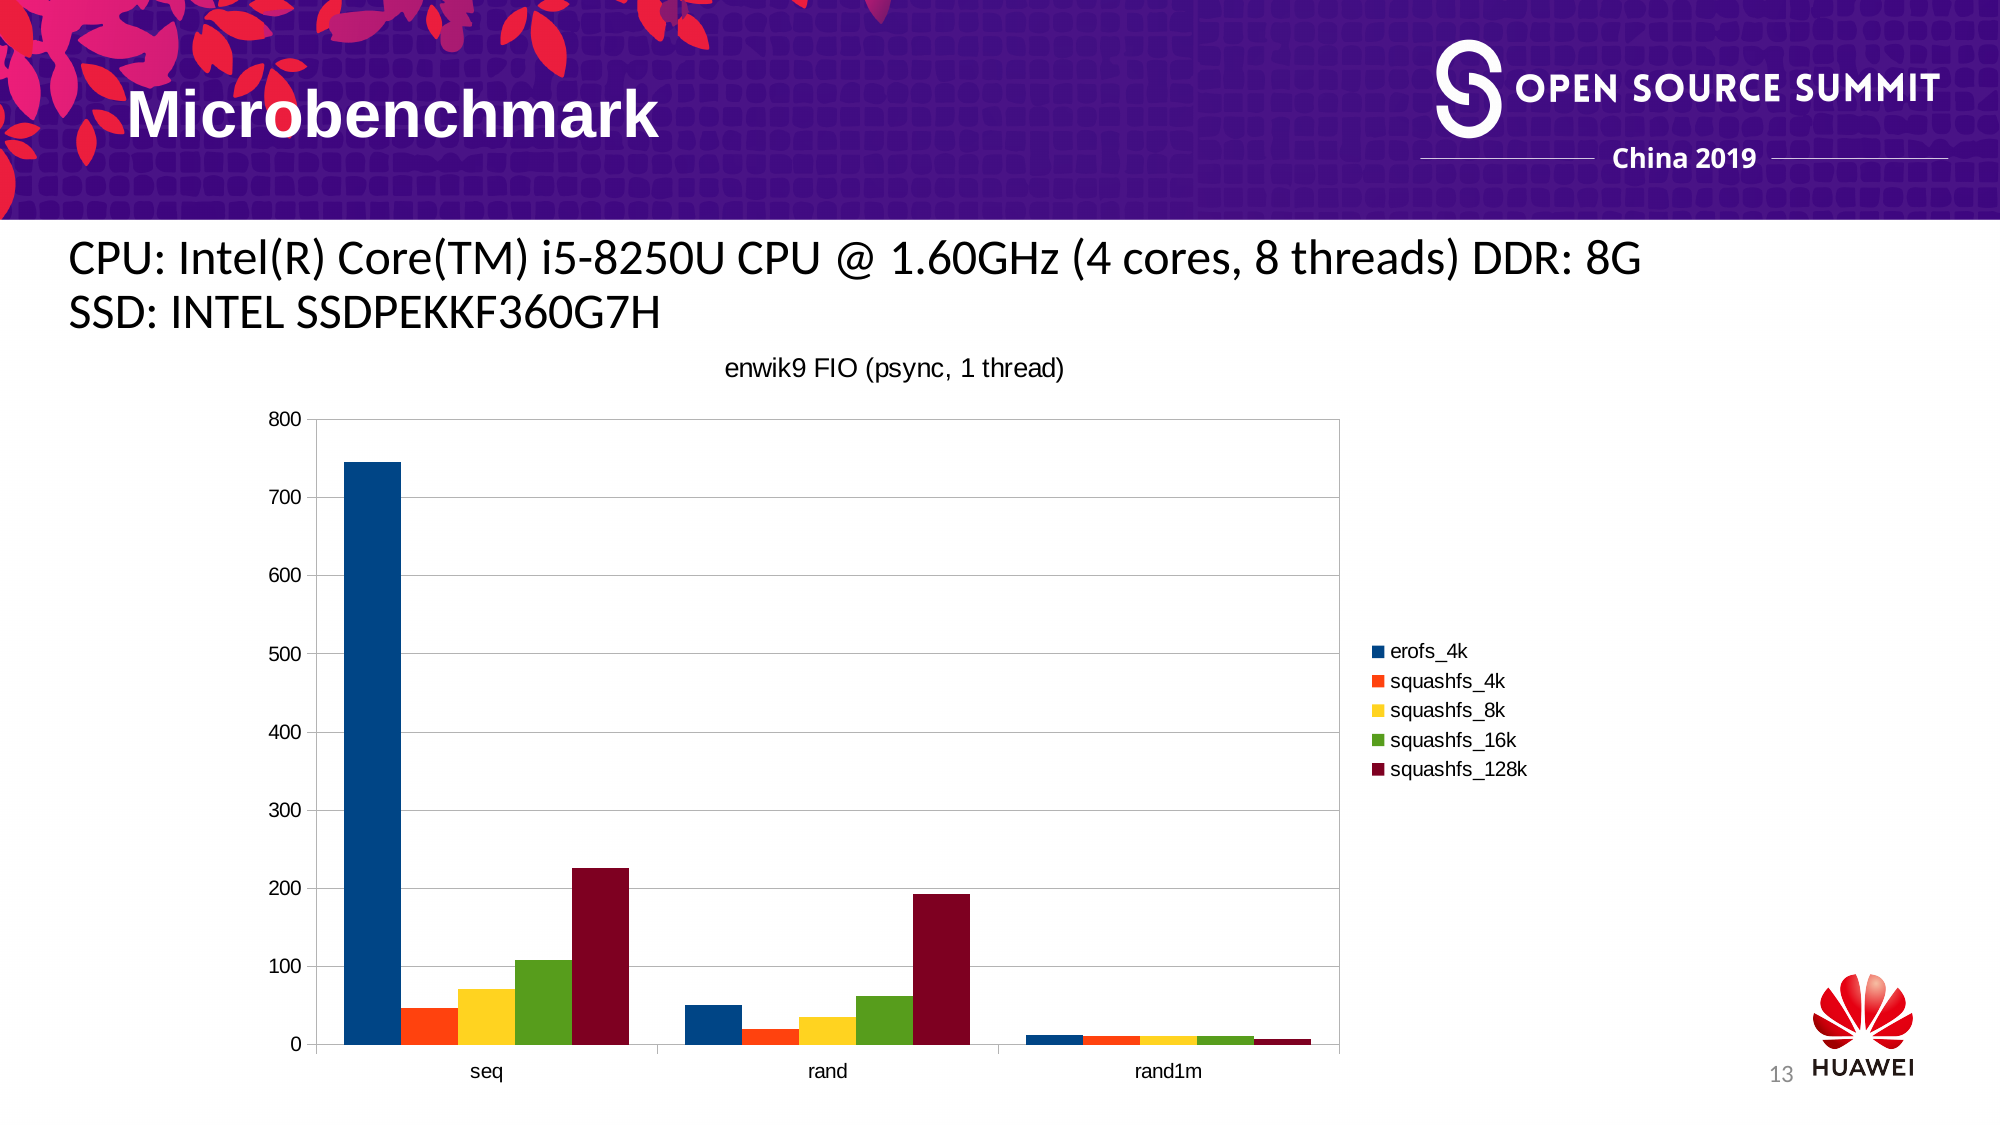

Microbenchmark
CPU: Intel(R) Core(TM) i5-8250U CPU @ 1.60GHz (4 cores, 8 threads) DDR: 8G
SSD: INTEL SSDPEKKF360G7H
### Chart: enwik9 FIO (psync, 1 thread)
| Category | erofs_4k | squashfs_4k | squashfs_8k | squashfs_16k | squashfs_128k |
|---|---|---|---|---|---|
| seq | 745.4 | 46.66 | 71.26 | 108.8 | 226.2 |
| rand | 50.16 | 20.22 | 35.06 | 62.62 | 192.4 |
| rand1m | 12.32 | 11.48 | 11.4 | 11.14 | 6.634 |